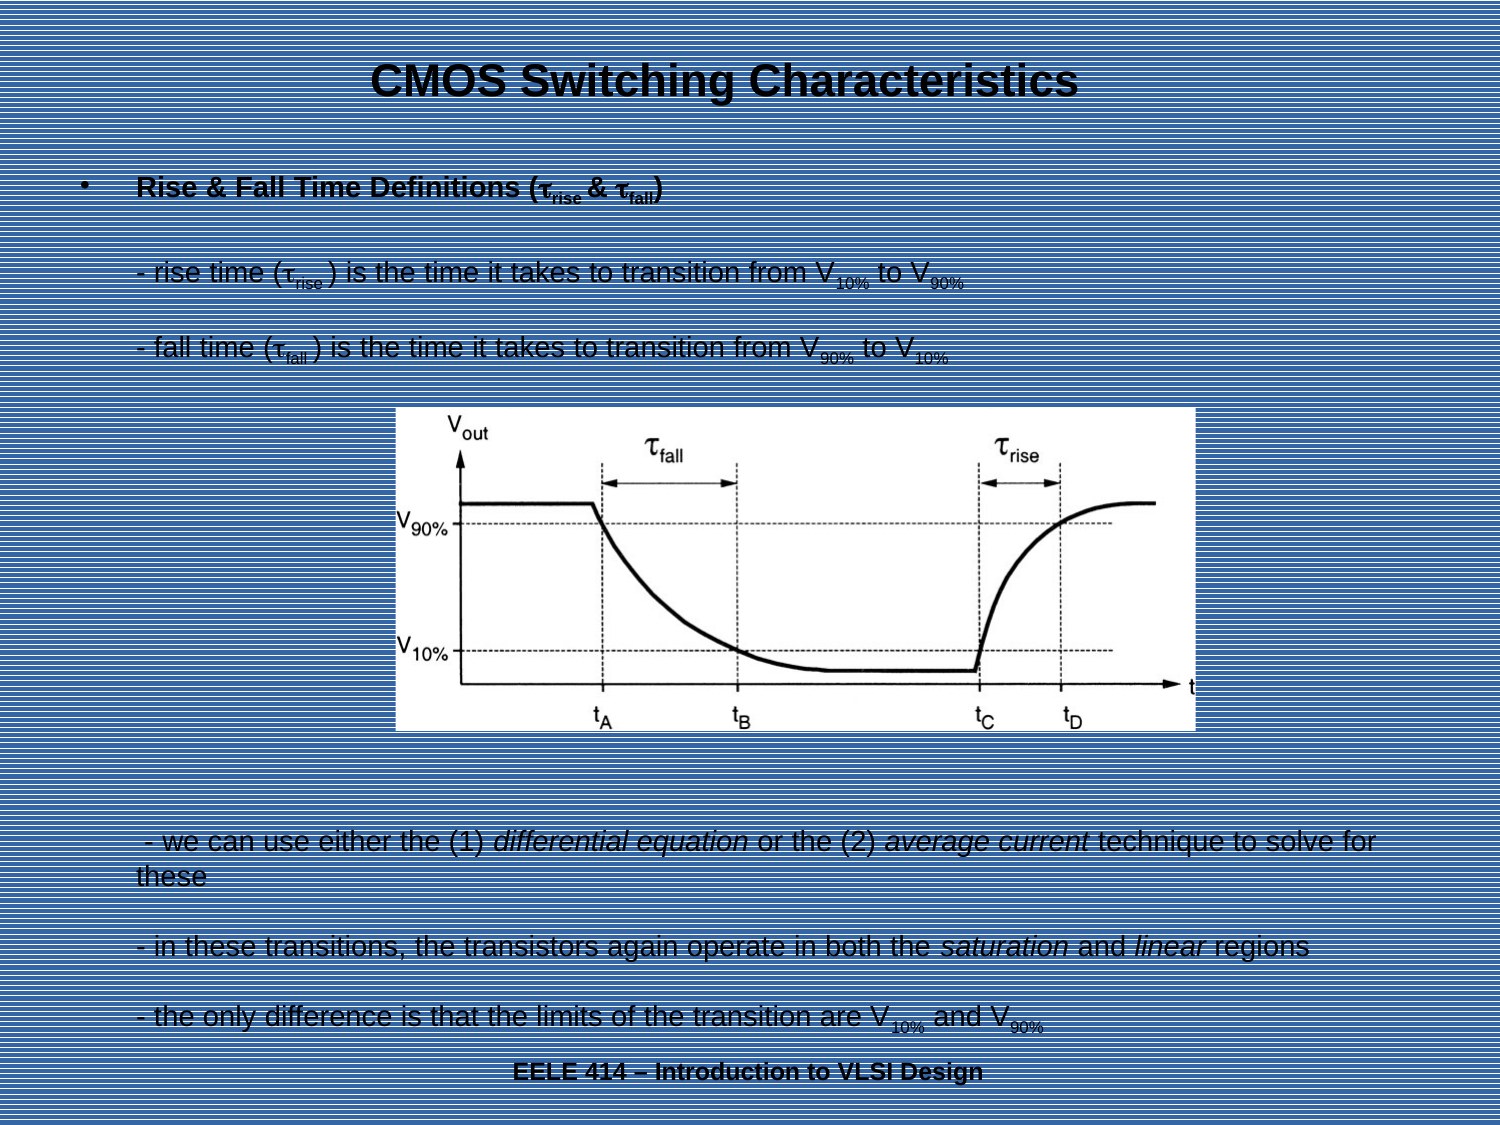

# CMOS Switching Characteristics
Rise & Fall Time Definitions (rise & fall)
- rise time (rise ) is the time it takes to transition from V10% to V90%
- fall time (fall ) is the time it takes to transition from V90% to V10%
 - we can use either the (1) differential equation or the (2) average current technique to solve for these
- in these transitions, the transistors again operate in both the saturation and linear regions
- the only difference is that the limits of the transition are V10% and V90%